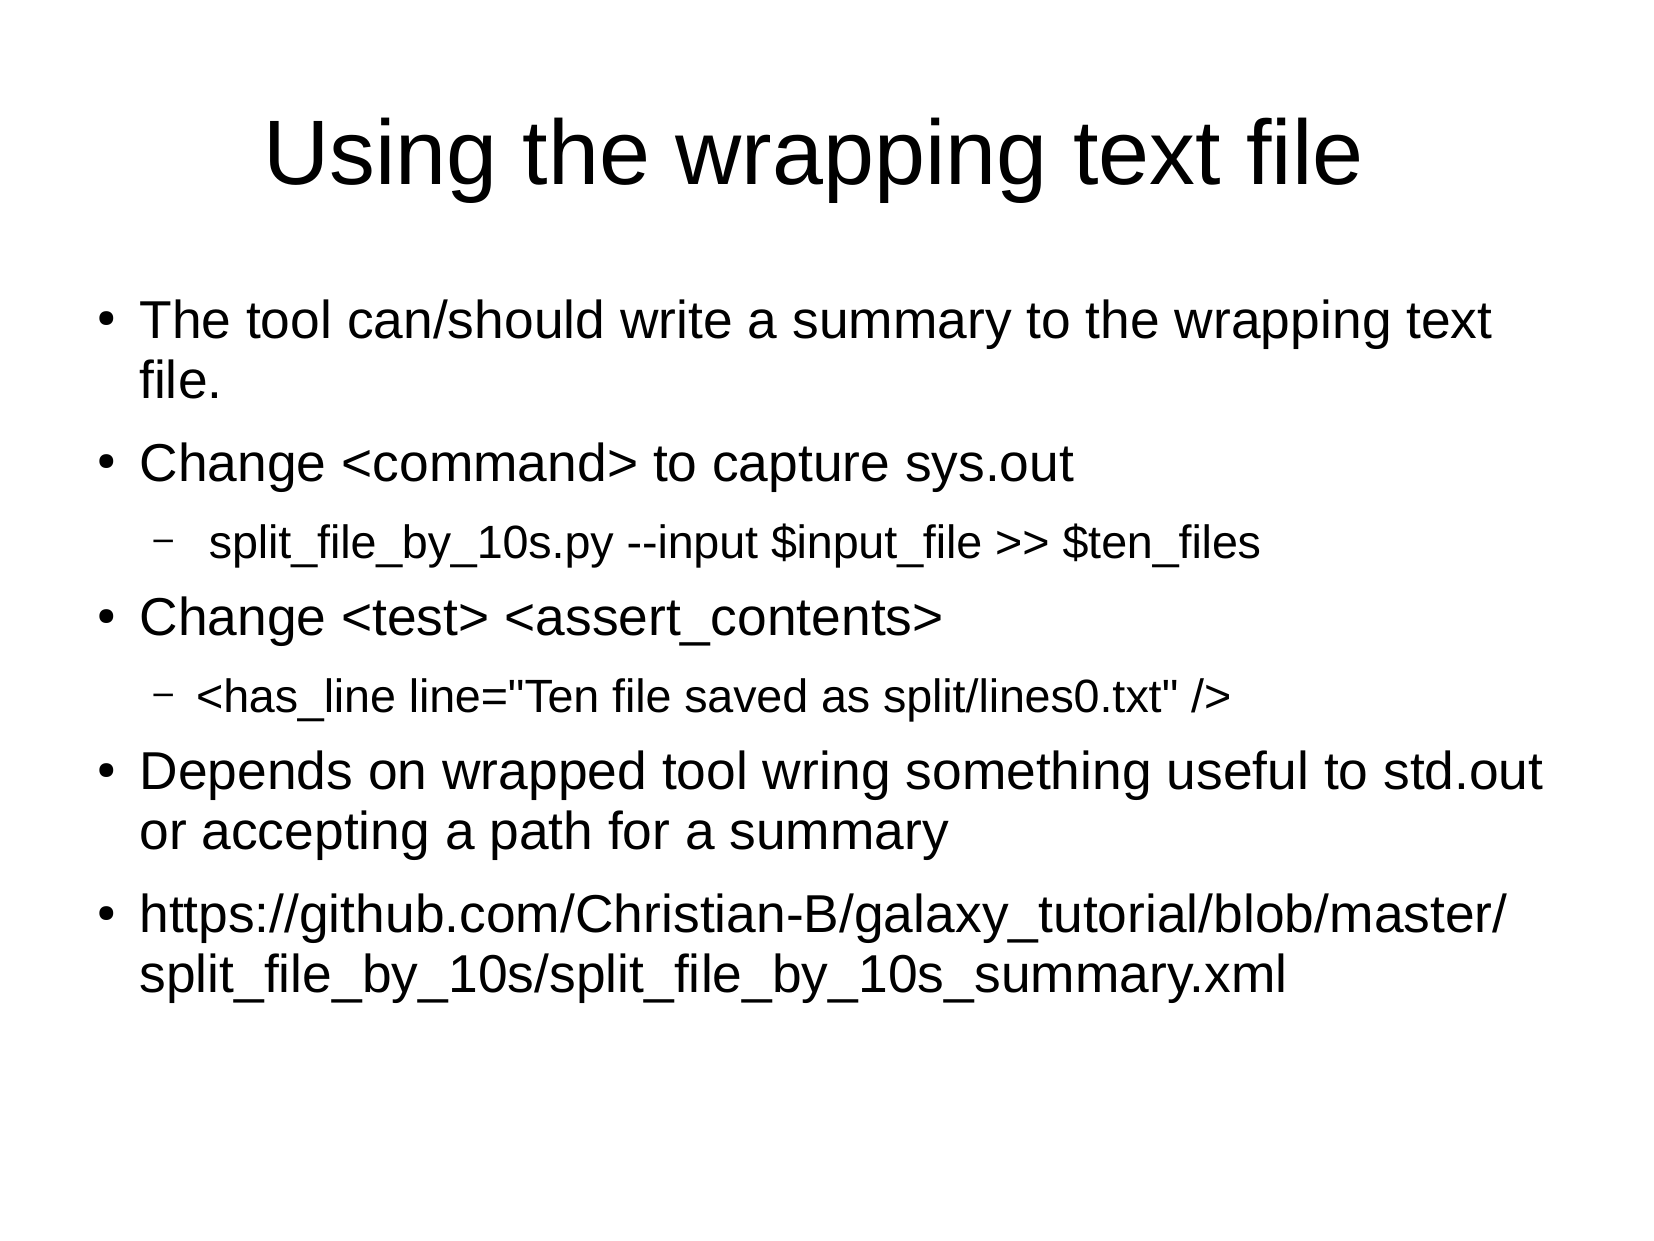

# Using the wrapping text file
The tool can/should write a summary to the wrapping text file.
Change <command> to capture sys.out
 split_file_by_10s.py --input $input_file >> $ten_files
Change <test> <assert_contents>
<has_line line="Ten file saved as split/lines0.txt" />
Depends on wrapped tool wring something useful to std.out or accepting a path for a summary
https://github.com/Christian-B/galaxy_tutorial/blob/master/split_file_by_10s/split_file_by_10s_summary.xml